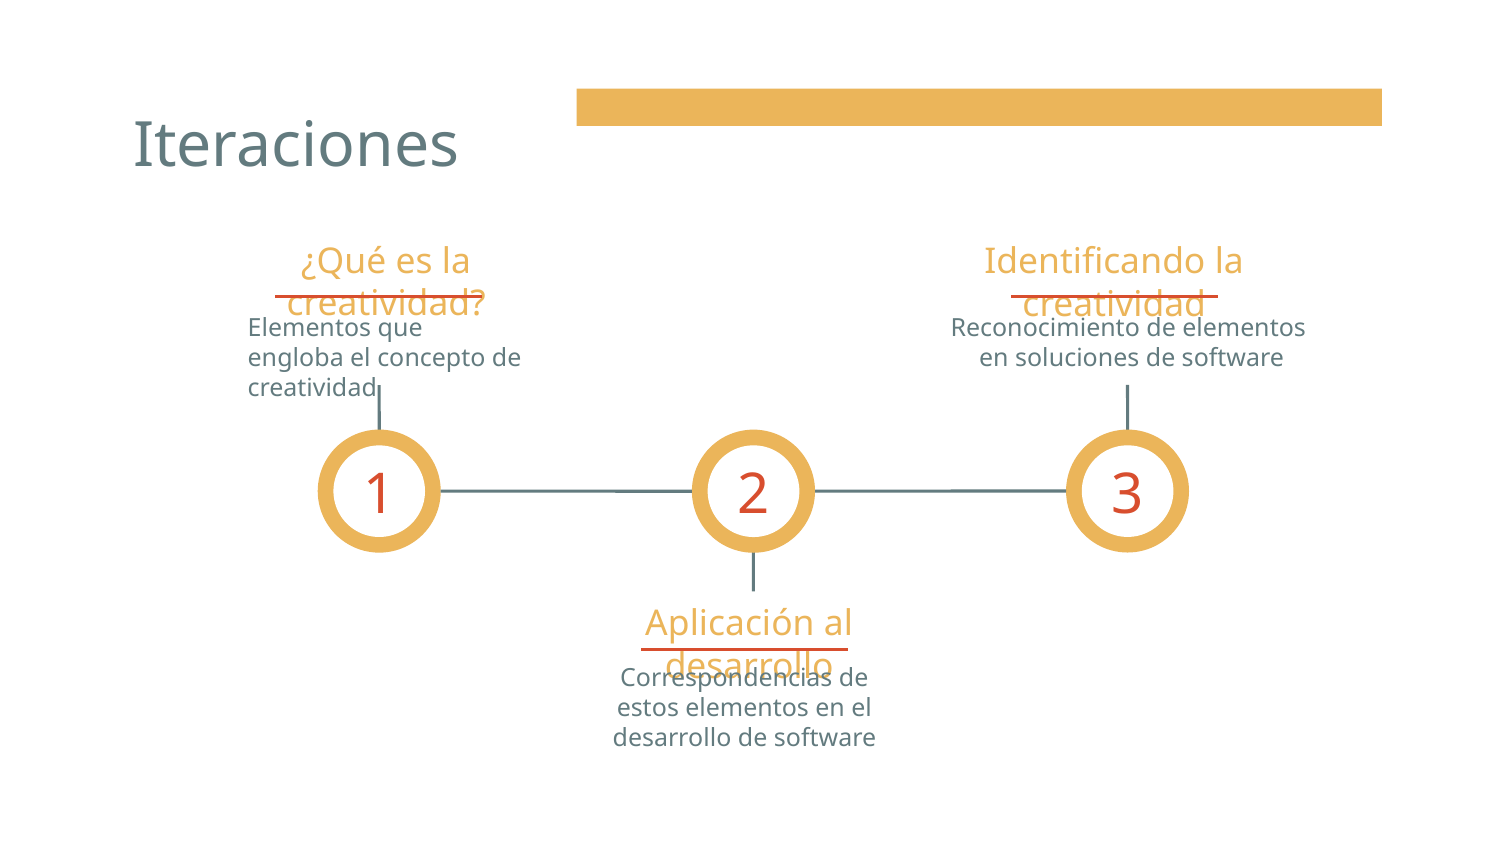

# Iteraciones
¿Qué es la creatividad?
Identificando la creatividad
Elementos que engloba el concepto de creatividad
Reconocimiento de elementos
en soluciones de software
3
1
2
Aplicación al desarrollo
Correspondencias de estos elementos en el desarrollo de software